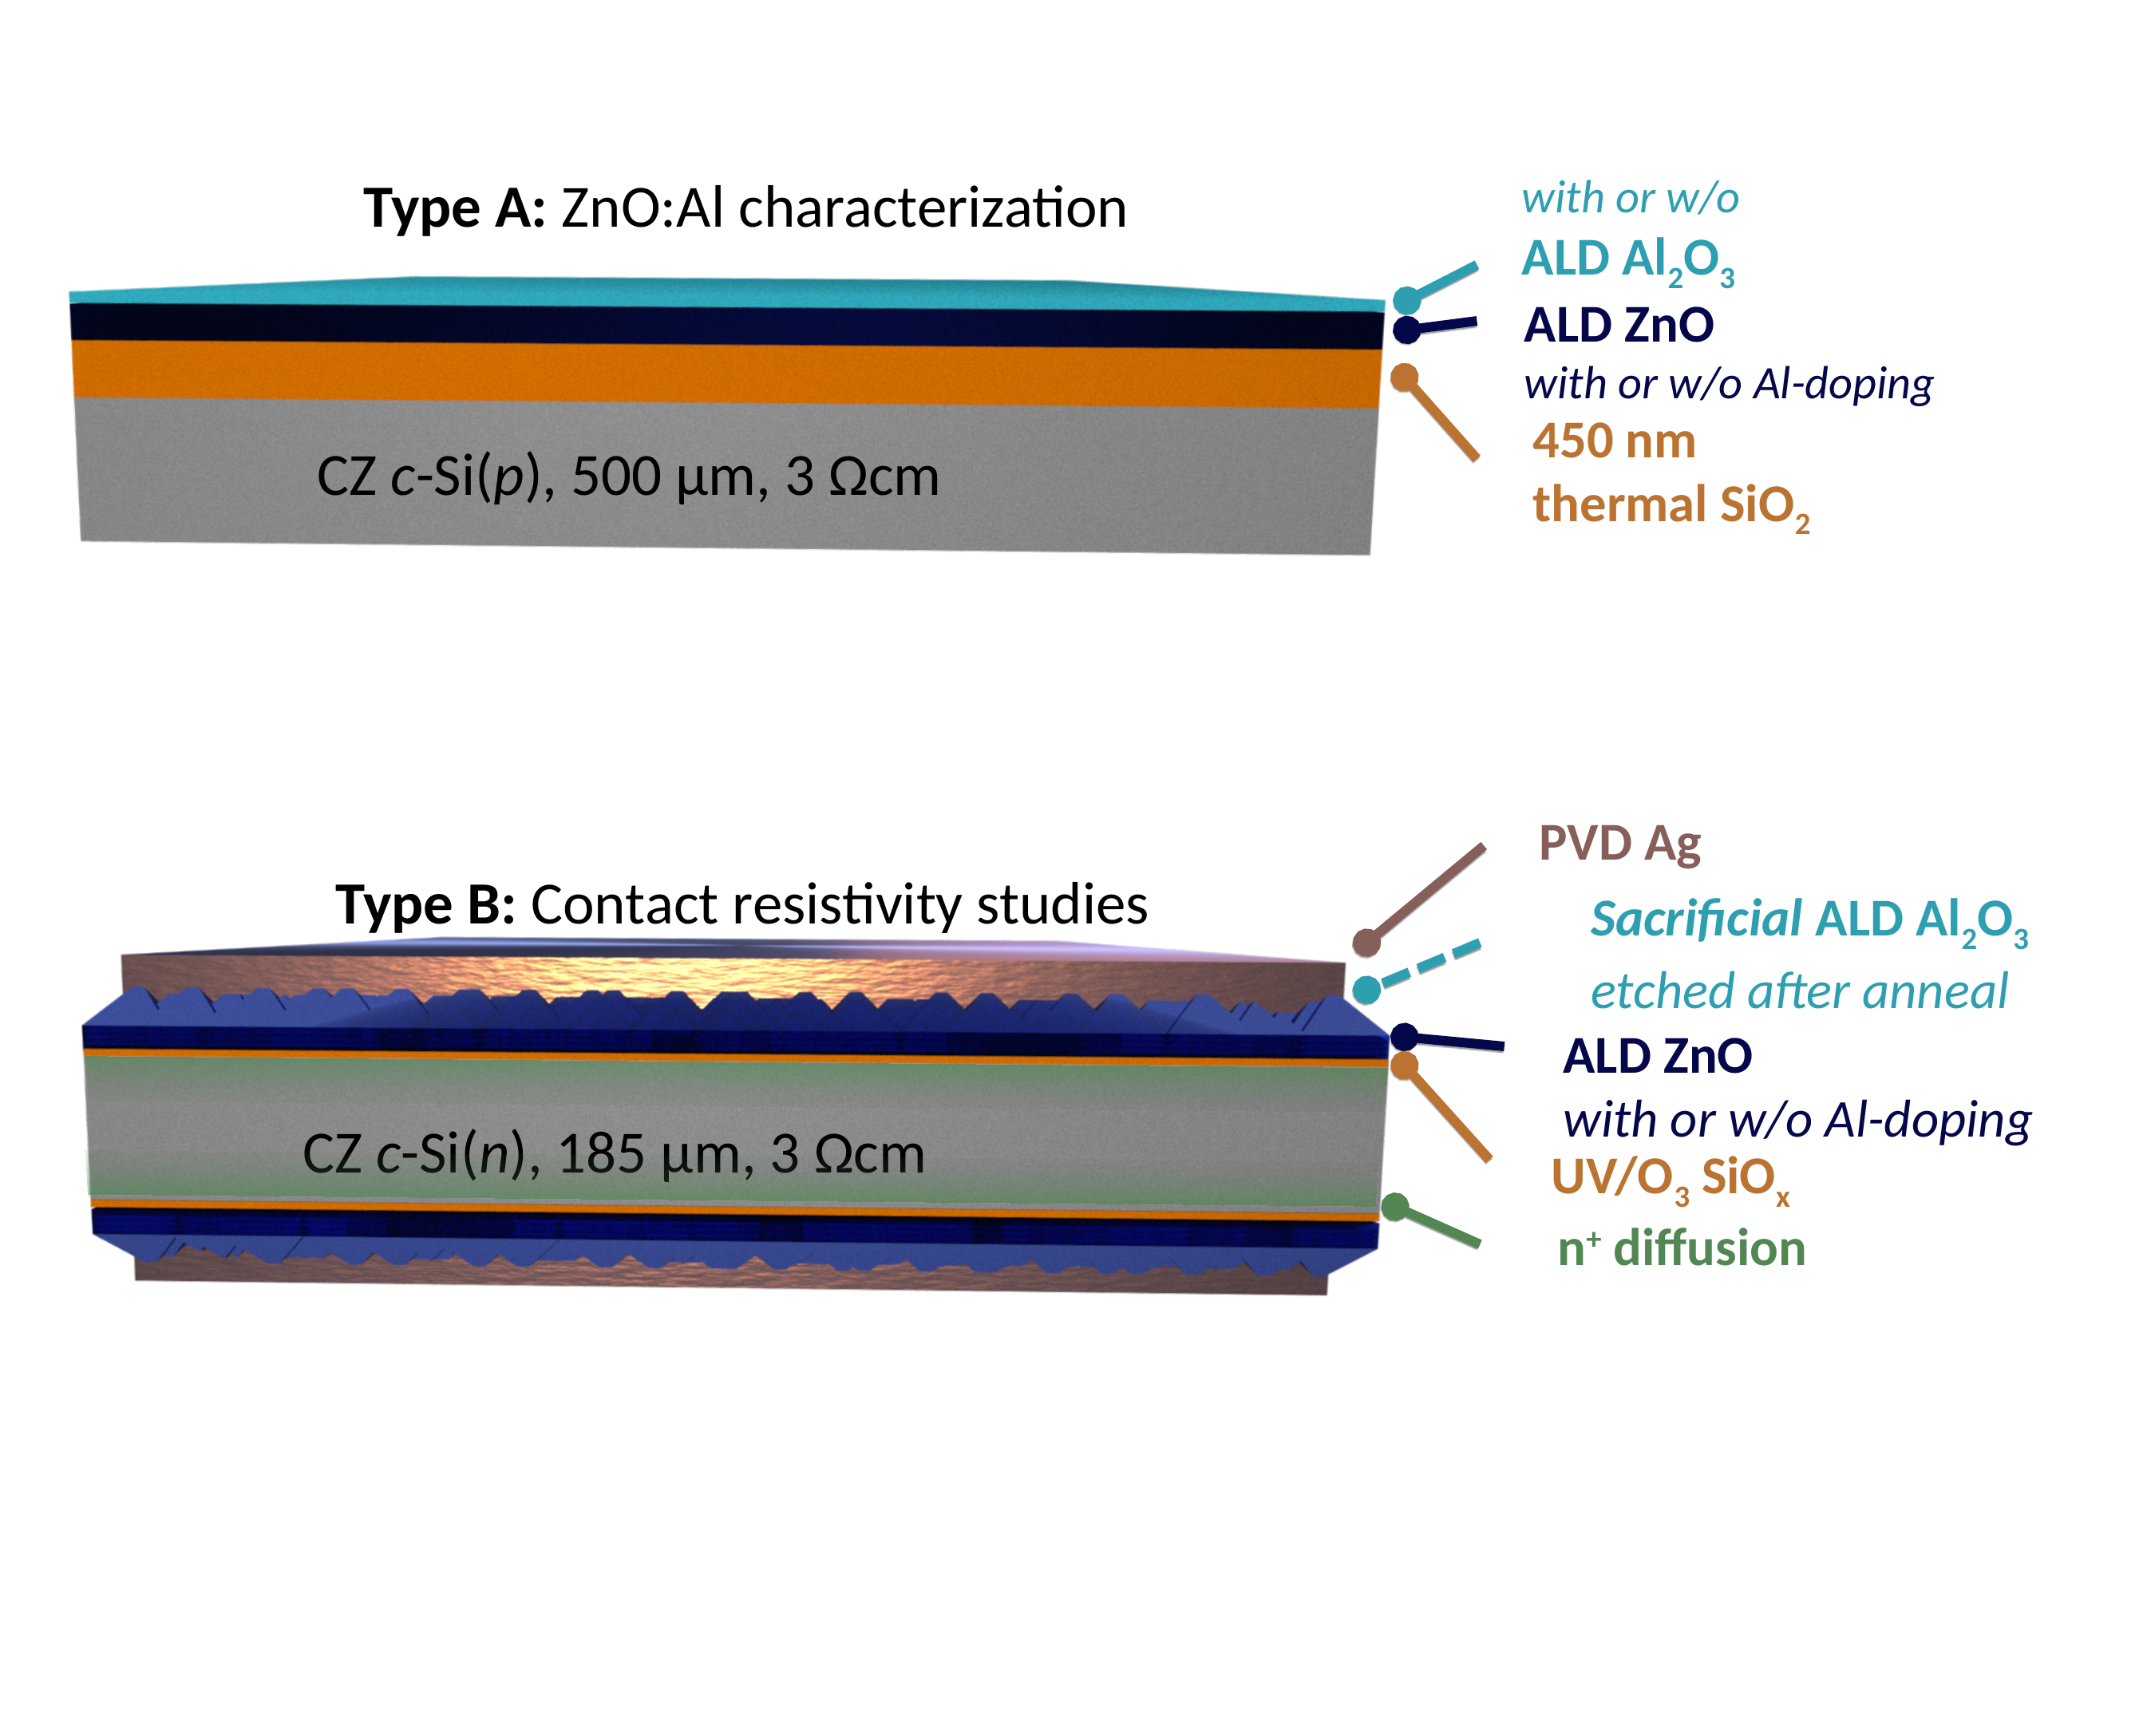

with or w/o
ALD Al2O3
Type A: ZnO:Al characterization
ALD ZnO
with or w/o Al-doping
450 nm
thermal SiO2
CZ c-Si(p), 500 μm, 3 Ωcm
PVD Ag
Type B: Contact resistivity studies
Sacrificial ALD Al2O3
etched after anneal
ALD ZnO
with or w/o Al-doping
CZ c-Si(n), 185 μm, 3 Ωcm
UV/O3 SiOx
n+ diffusion